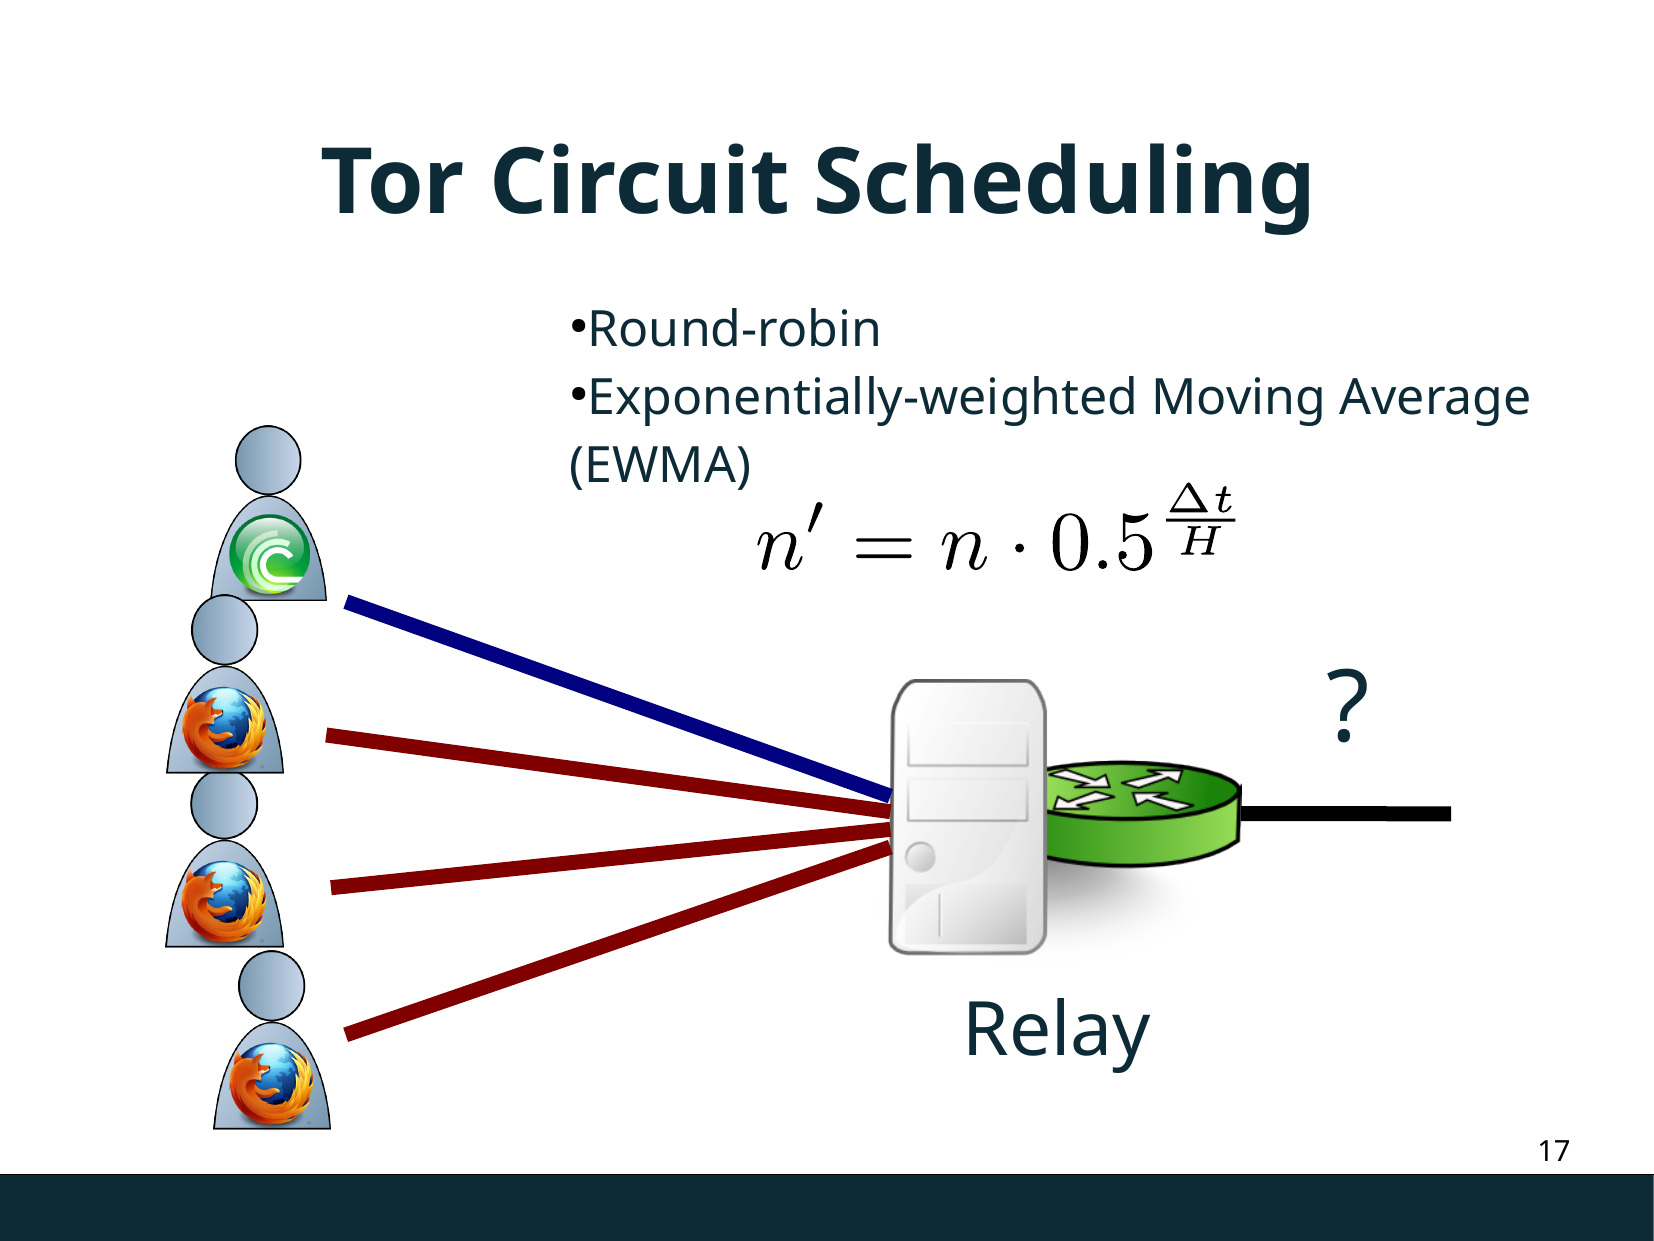

# Tor Circuit Scheduling
Round-robin
Exponentially-weighted Moving Average (EWMA)
?
Relay
17